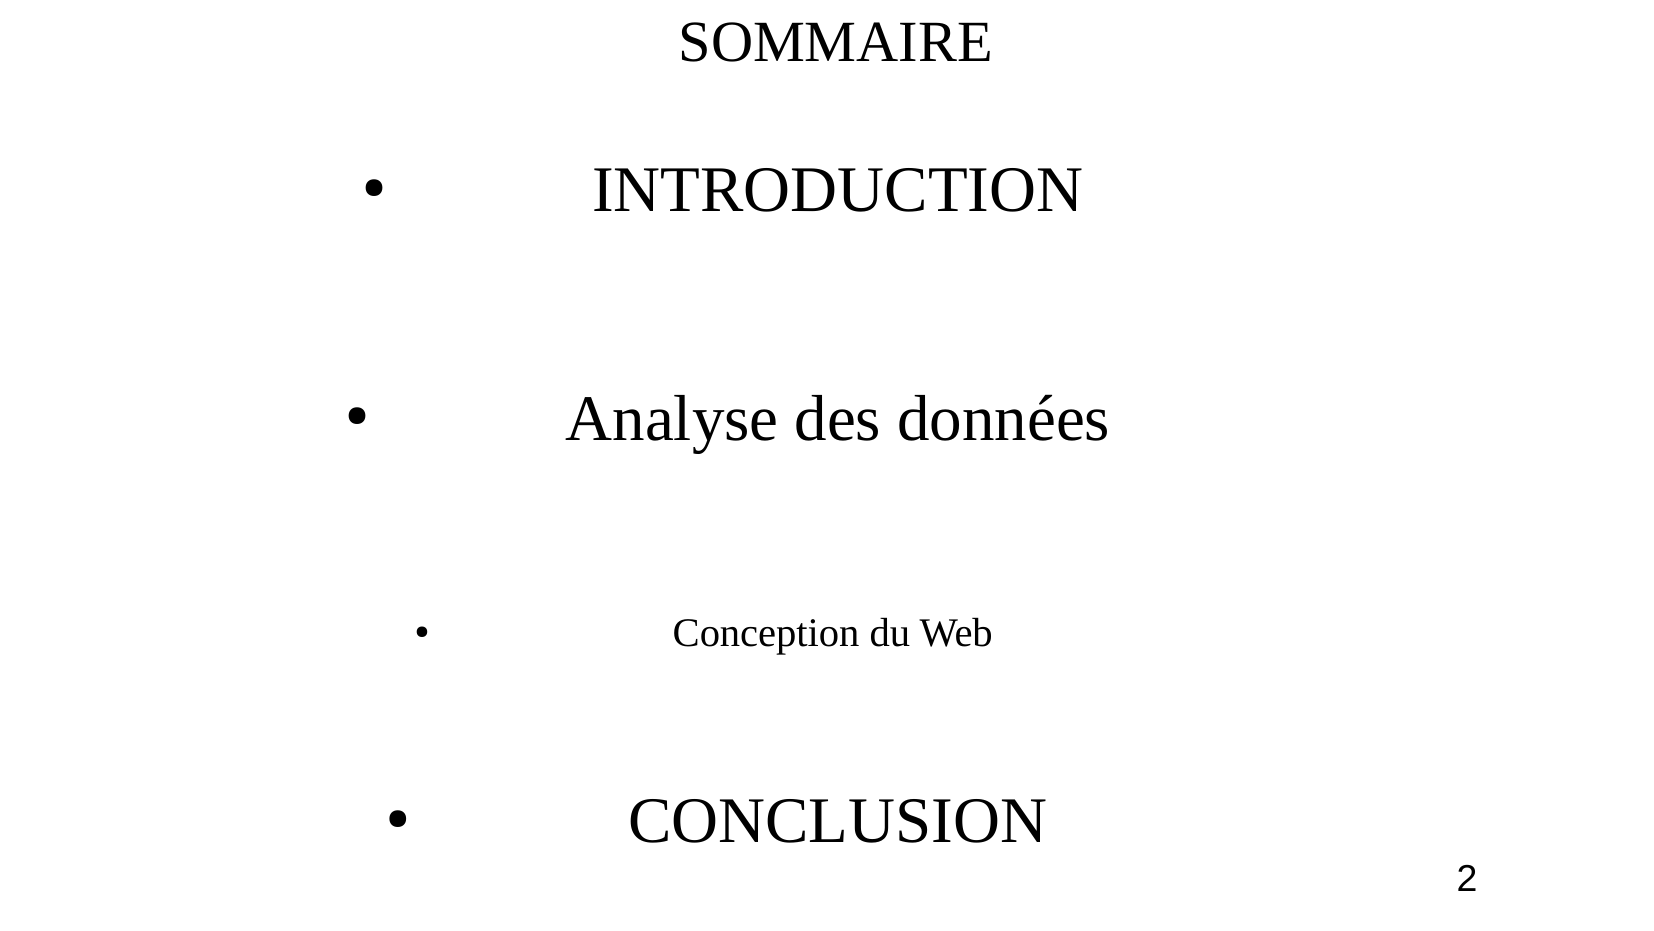

# SOMMAIRE
INTRODUCTION
Analyse des données
Conception du Web
CONCLUSION